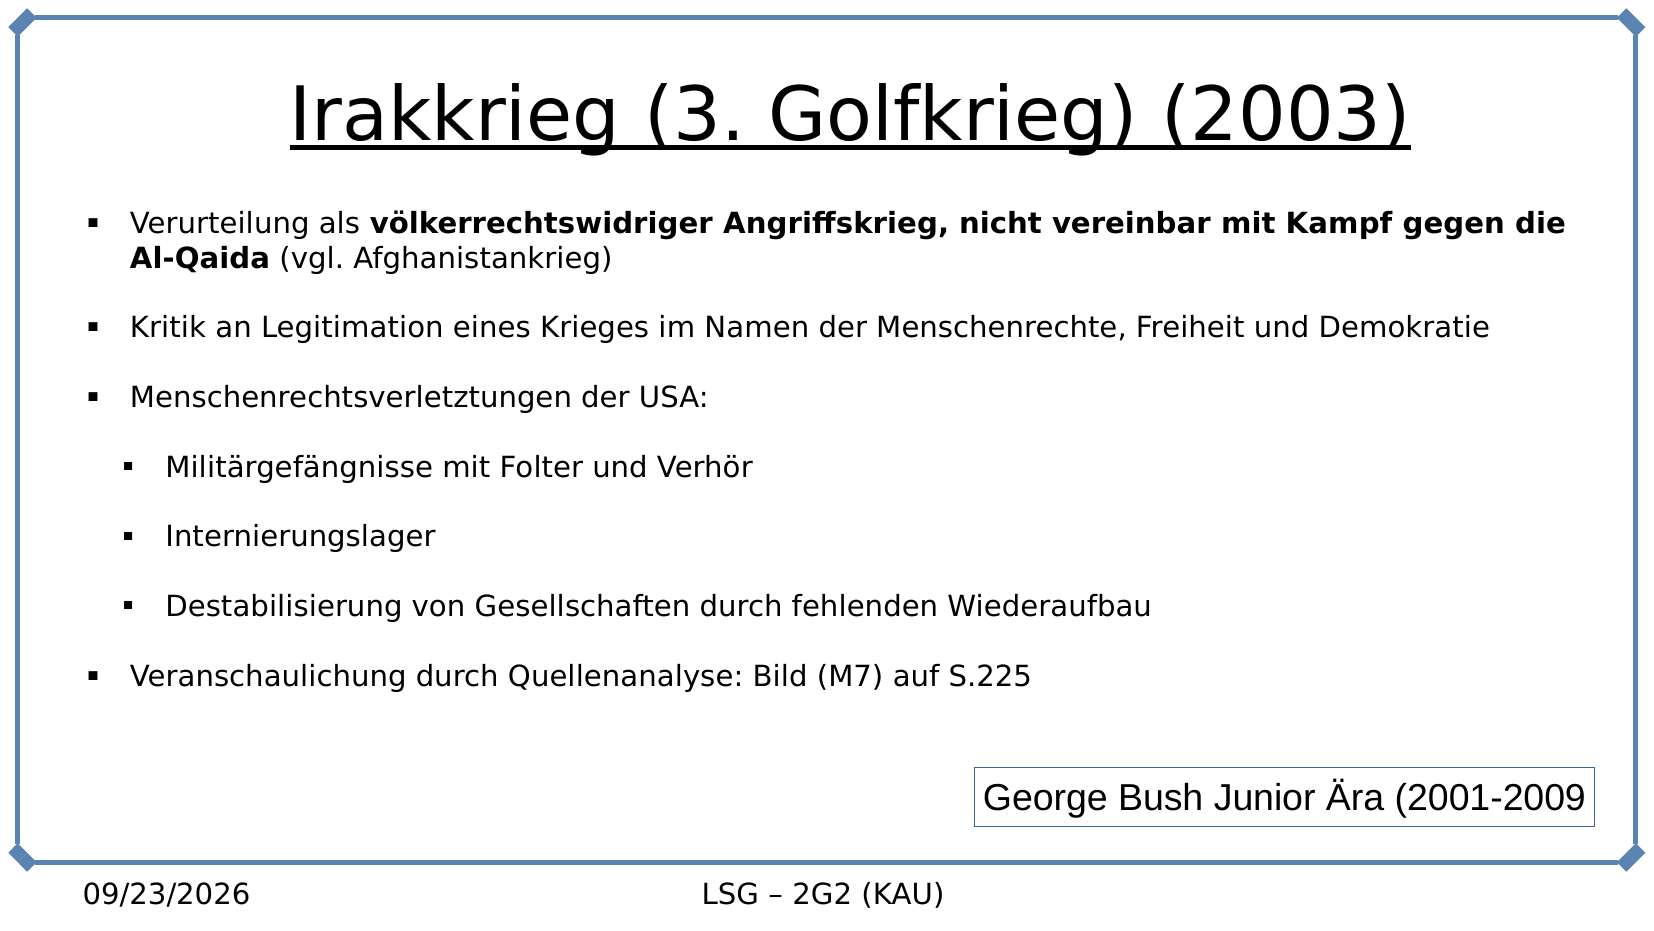

# Irakkrieg (3. Golfkrieg) (2003)
Verurteilung als völkerrechtswidriger Angriffskrieg, nicht vereinbar mit Kampf gegen die Al-Qaida (vgl. Afghanistankrieg)
Kritik an Legitimation eines Krieges im Namen der Menschenrechte, Freiheit und Demokratie
Menschenrechtsverletztungen der USA:
Militärgefängnisse mit Folter und Verhör
Internierungslager
Destabilisierung von Gesellschaften durch fehlenden Wiederaufbau
Veranschaulichung durch Quellenanalyse: Bild (M7) auf S.225
George Bush Junior Ära (2001-2009